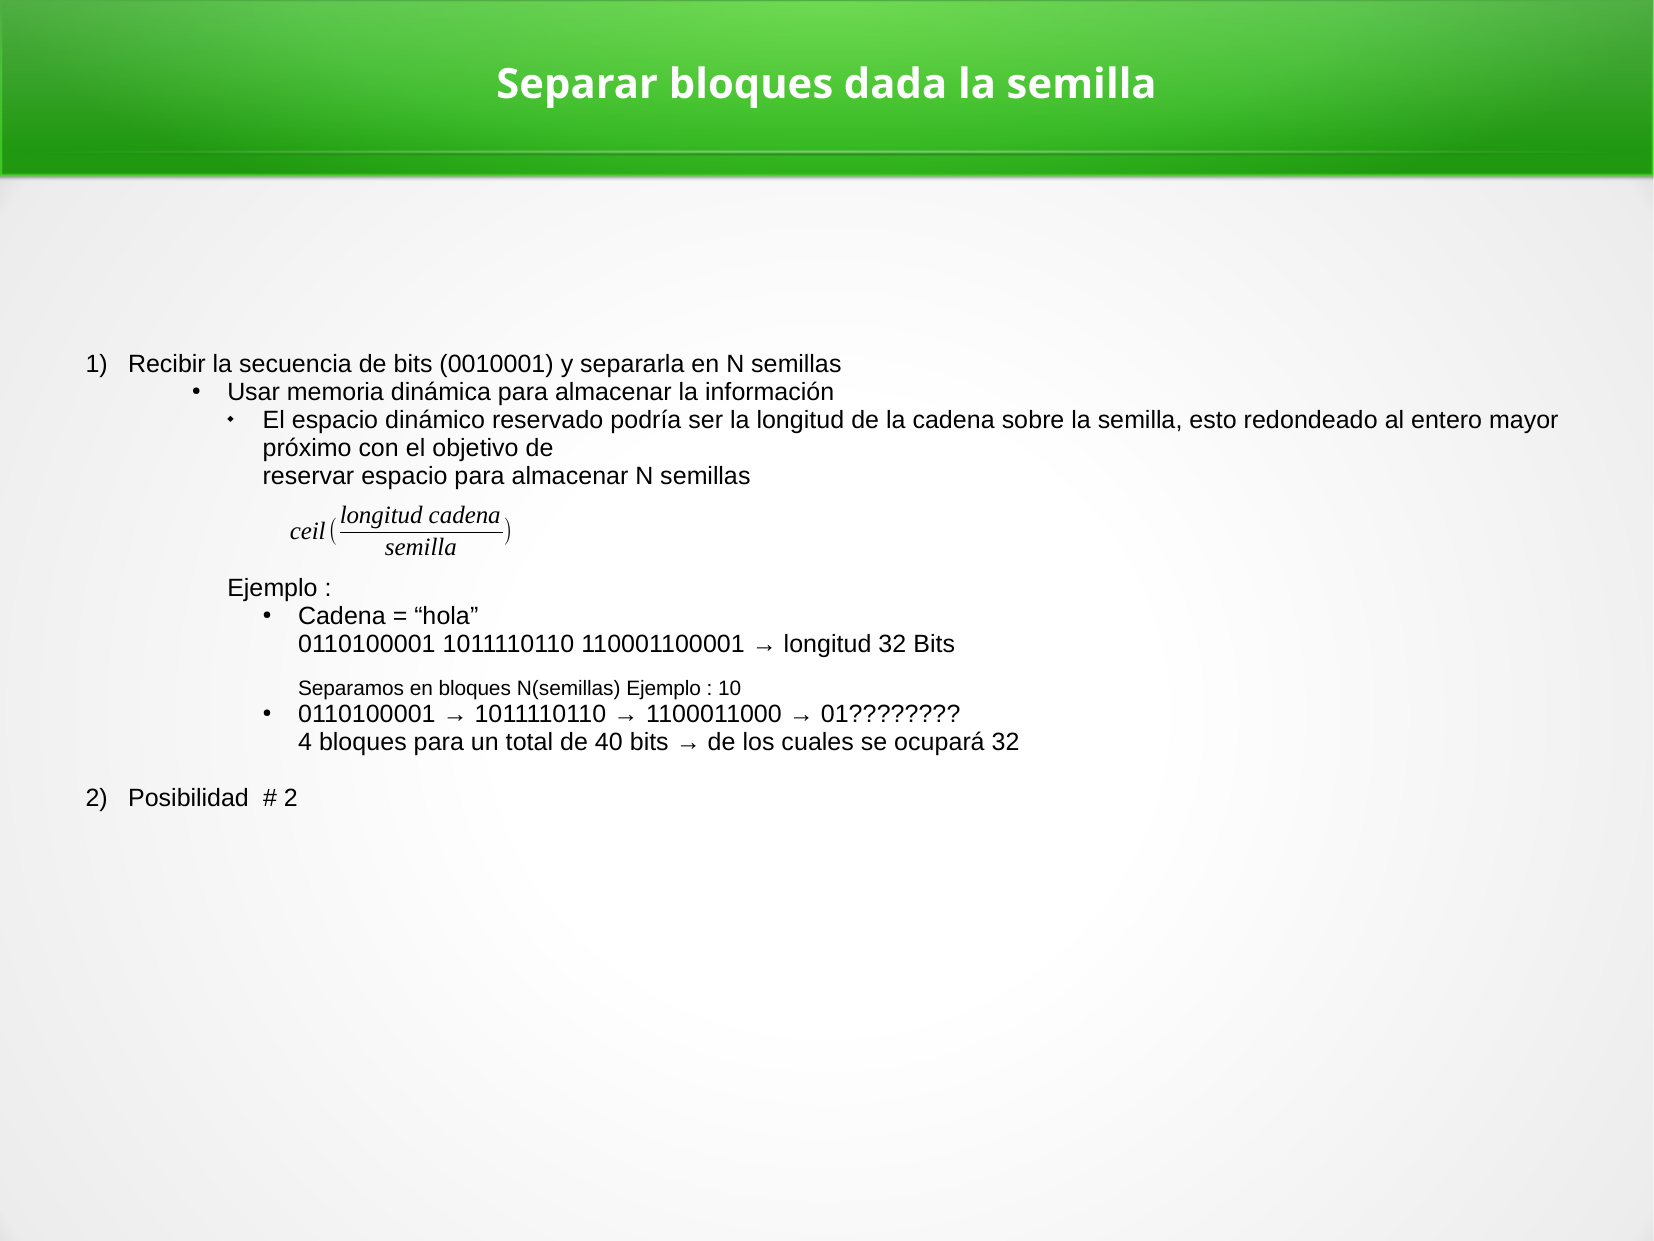

# Separar bloques dada la semilla
 Recibir la secuencia de bits (0010001) y separarla en N semillas
Usar memoria dinámica para almacenar la información
El espacio dinámico reservado podría ser la longitud de la cadena sobre la semilla, esto redondeado al entero mayor próximo con el objetivo de
reservar espacio para almacenar N semillas
Ejemplo :
Cadena = “hola”
0110100001 1011110110 110001100001 → longitud 32 Bits
Separamos en bloques N(semillas) Ejemplo : 10
0110100001 → 1011110110 → 1100011000 → 01????????
4 bloques para un total de 40 bits → de los cuales se ocupará 32
 Posibilidad # 2